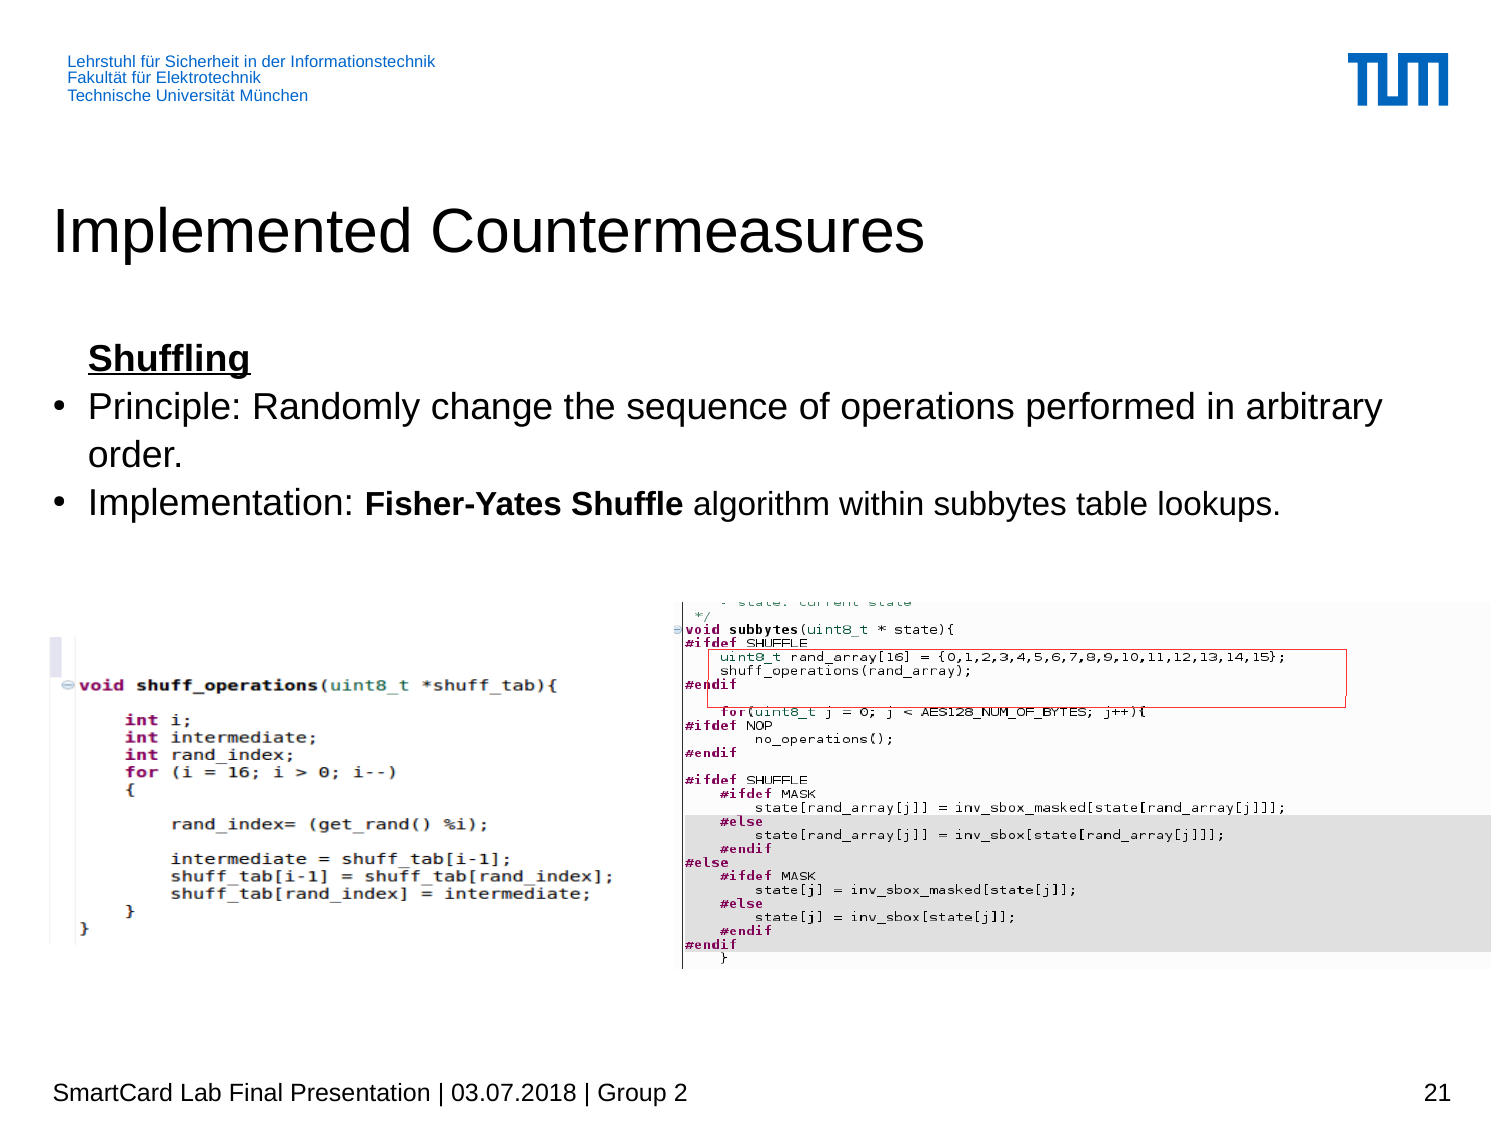

# Implemented Countermeasures
Shuffling
Principle: Randomly change the sequence of operations performed in arbitrary order.
Implementation: Fisher-Yates Shuffle algorithm within subbytes table lookups.
SmartCard Lab Final Presentation | 03.07.2018 | Group 2
21